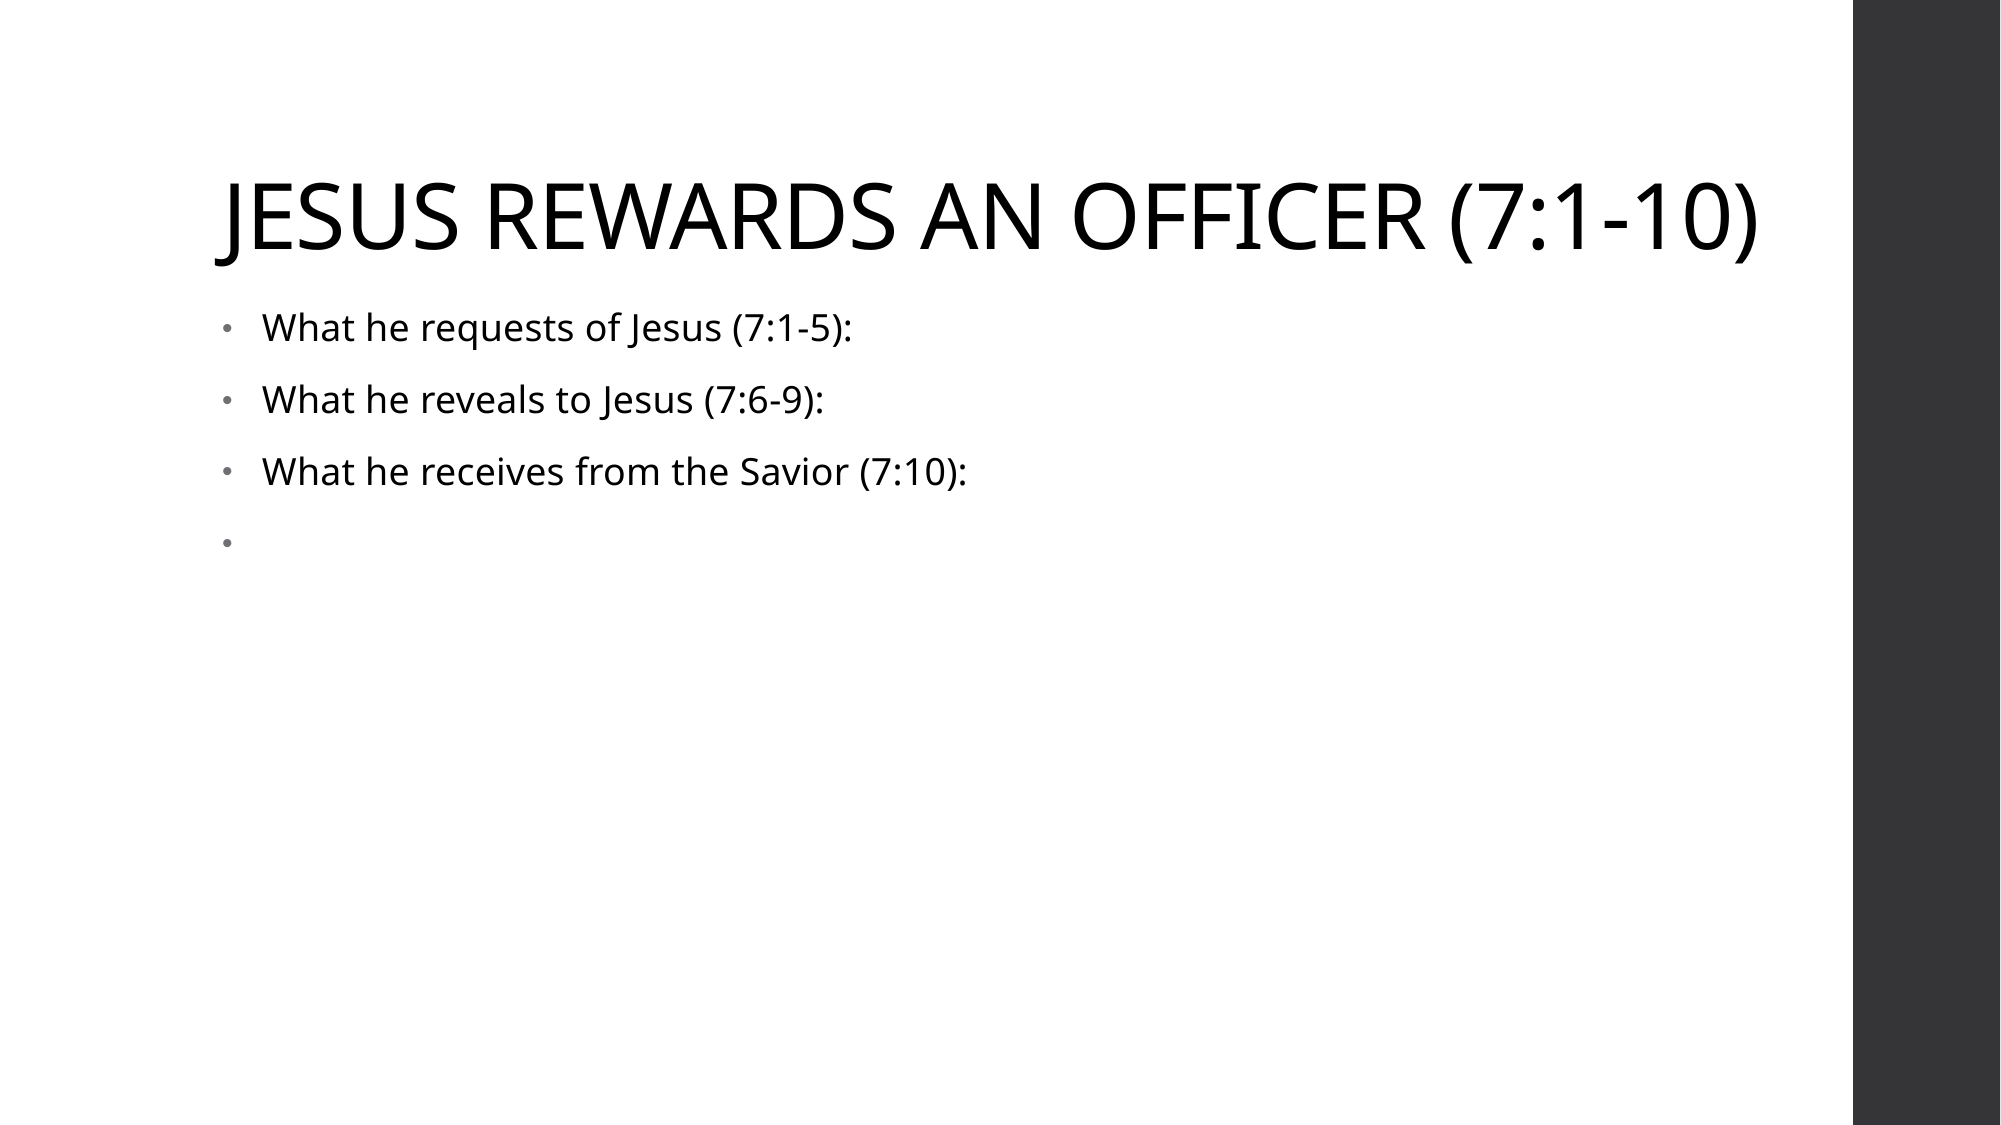

# JESUS REWARDS AN OFFICER (7:1-10)
 What he requests of Jesus (7:1-5):
 What he reveals to Jesus (7:6-9):
 What he receives from the Savior (7:10):